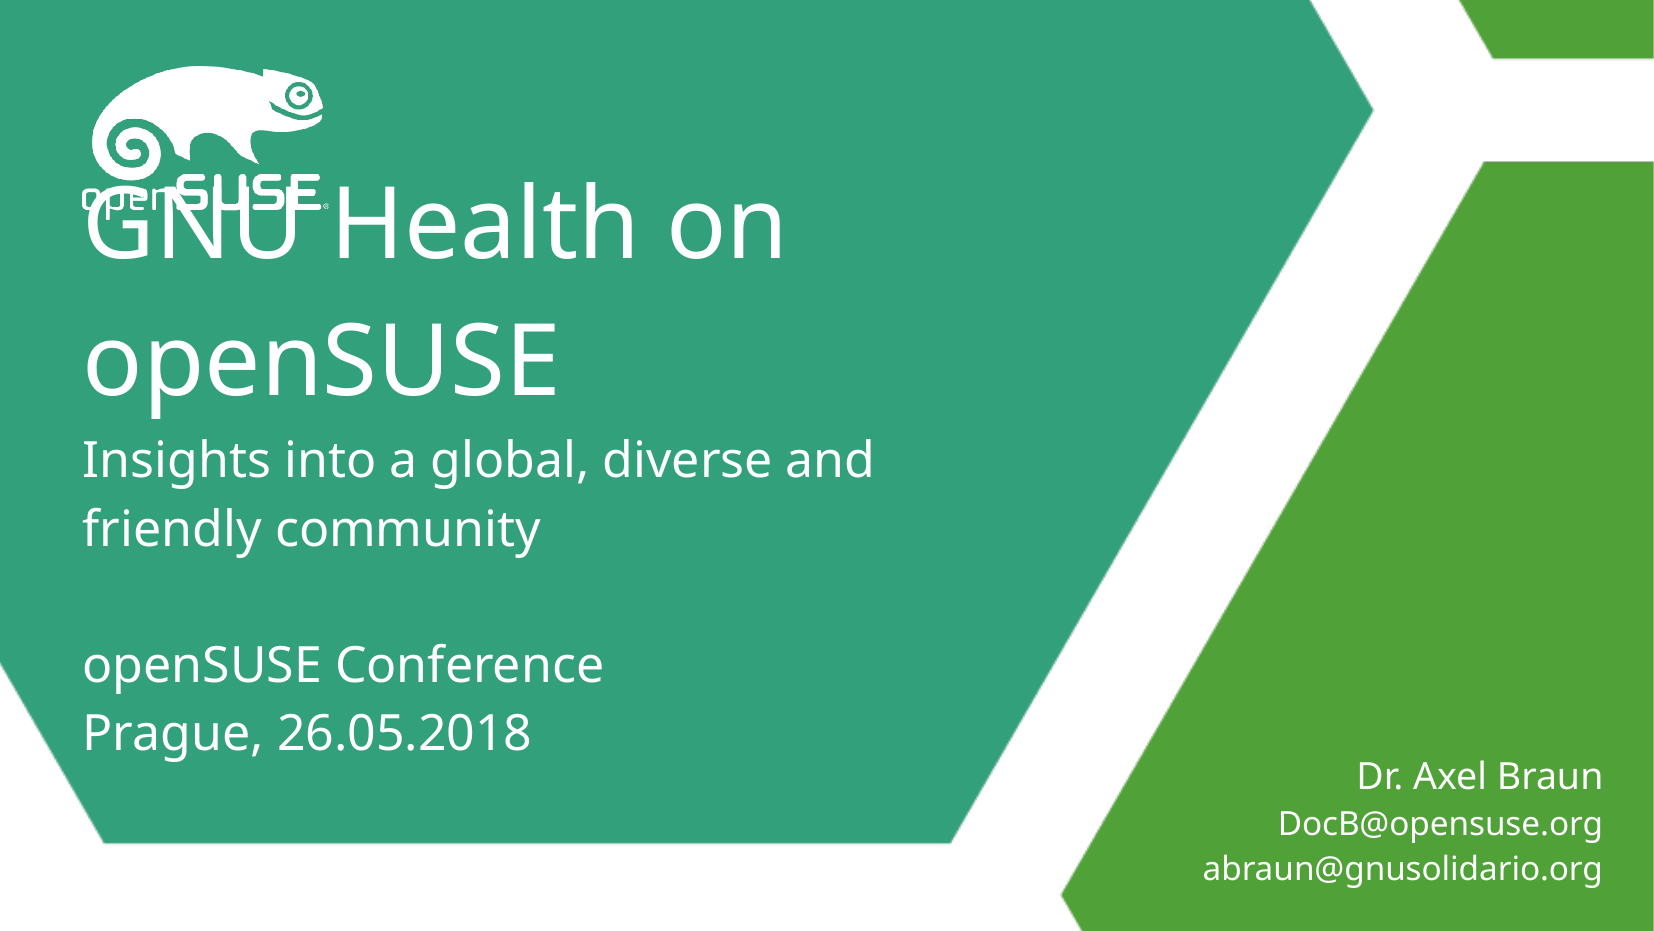

GNU Health on openSUSE
Insights into a global, diverse and
friendly community
openSUSE Conference
Prague, 26.05.2018
# Dr. Axel Braun
DocB@opensuse.org
abraun@gnusolidario.org